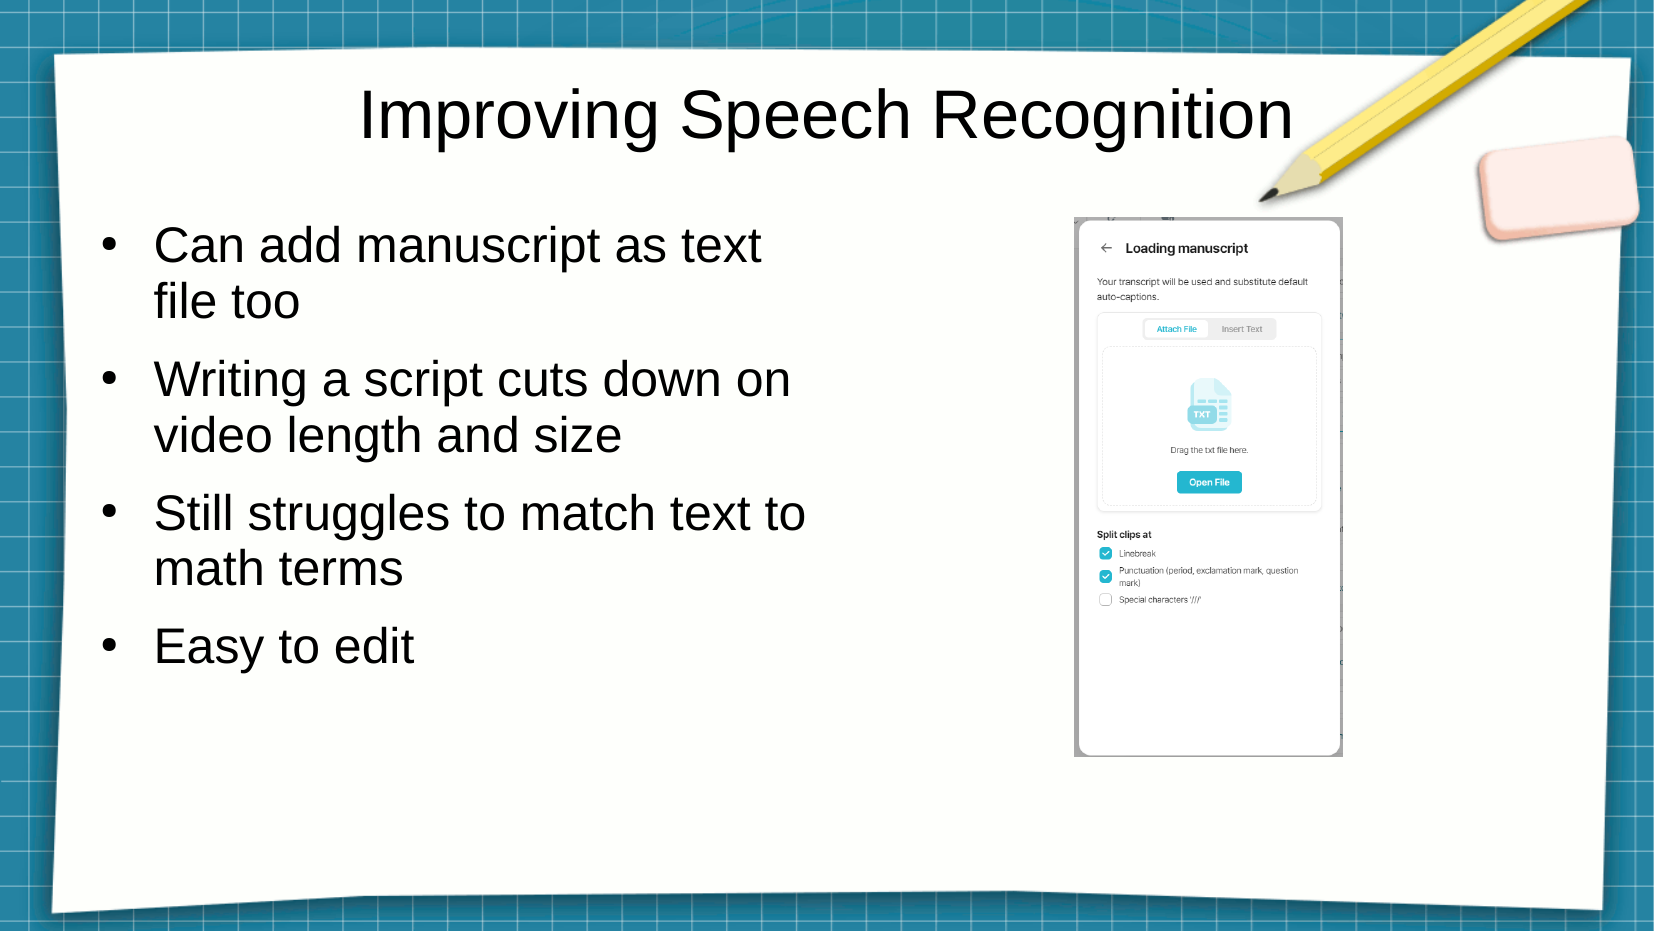

# Improving Speech Recognition
Can add manuscript as text file too
Writing a script cuts down on video length and size
Still struggles to match text to math terms
Easy to edit